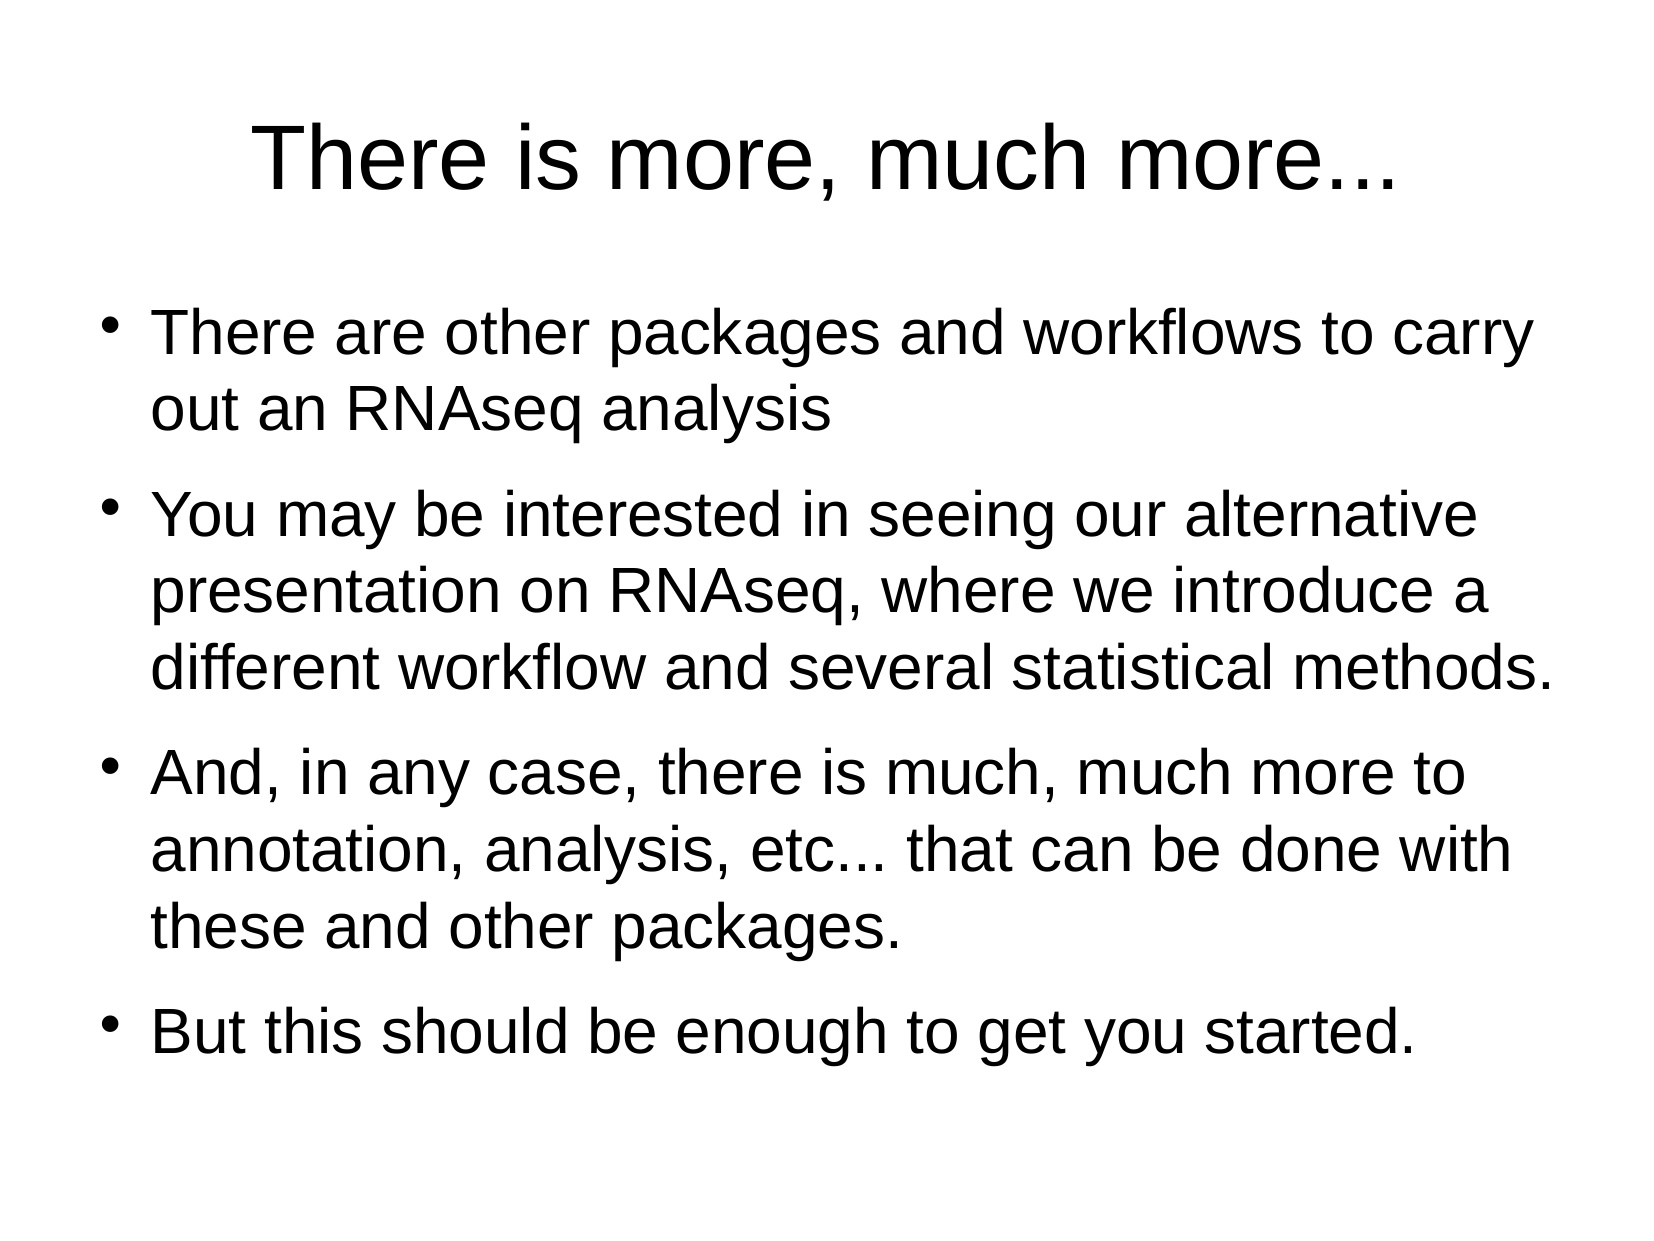

There is more, much more...
There are other packages and workflows to carry out an RNAseq analysis
You may be interested in seeing our alternative presentation on RNAseq, where we introduce a different workflow and several statistical methods.
And, in any case, there is much, much more to annotation, analysis, etc... that can be done with these and other packages.
But this should be enough to get you started.